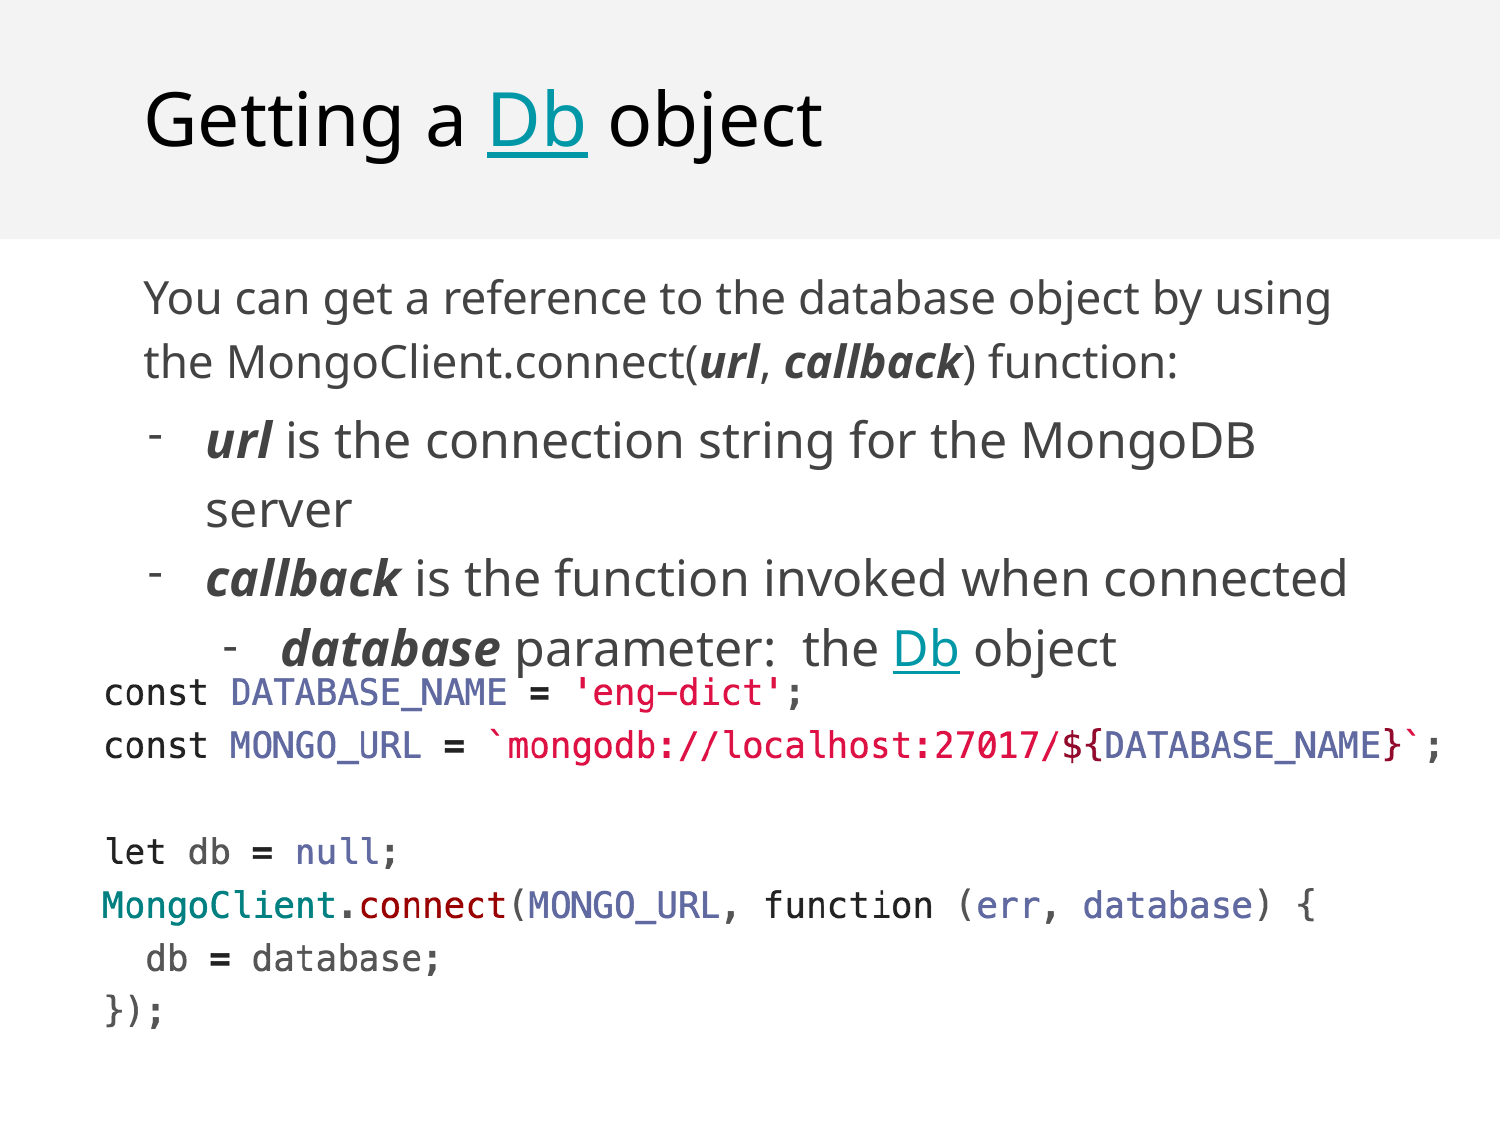

# Getting a Db object
You can get a reference to the database object by using the MongoClient.connect(url, callback) function:
url is the connection string for the MongoDB server
callback is the function invoked when connected
database parameter: the Db object